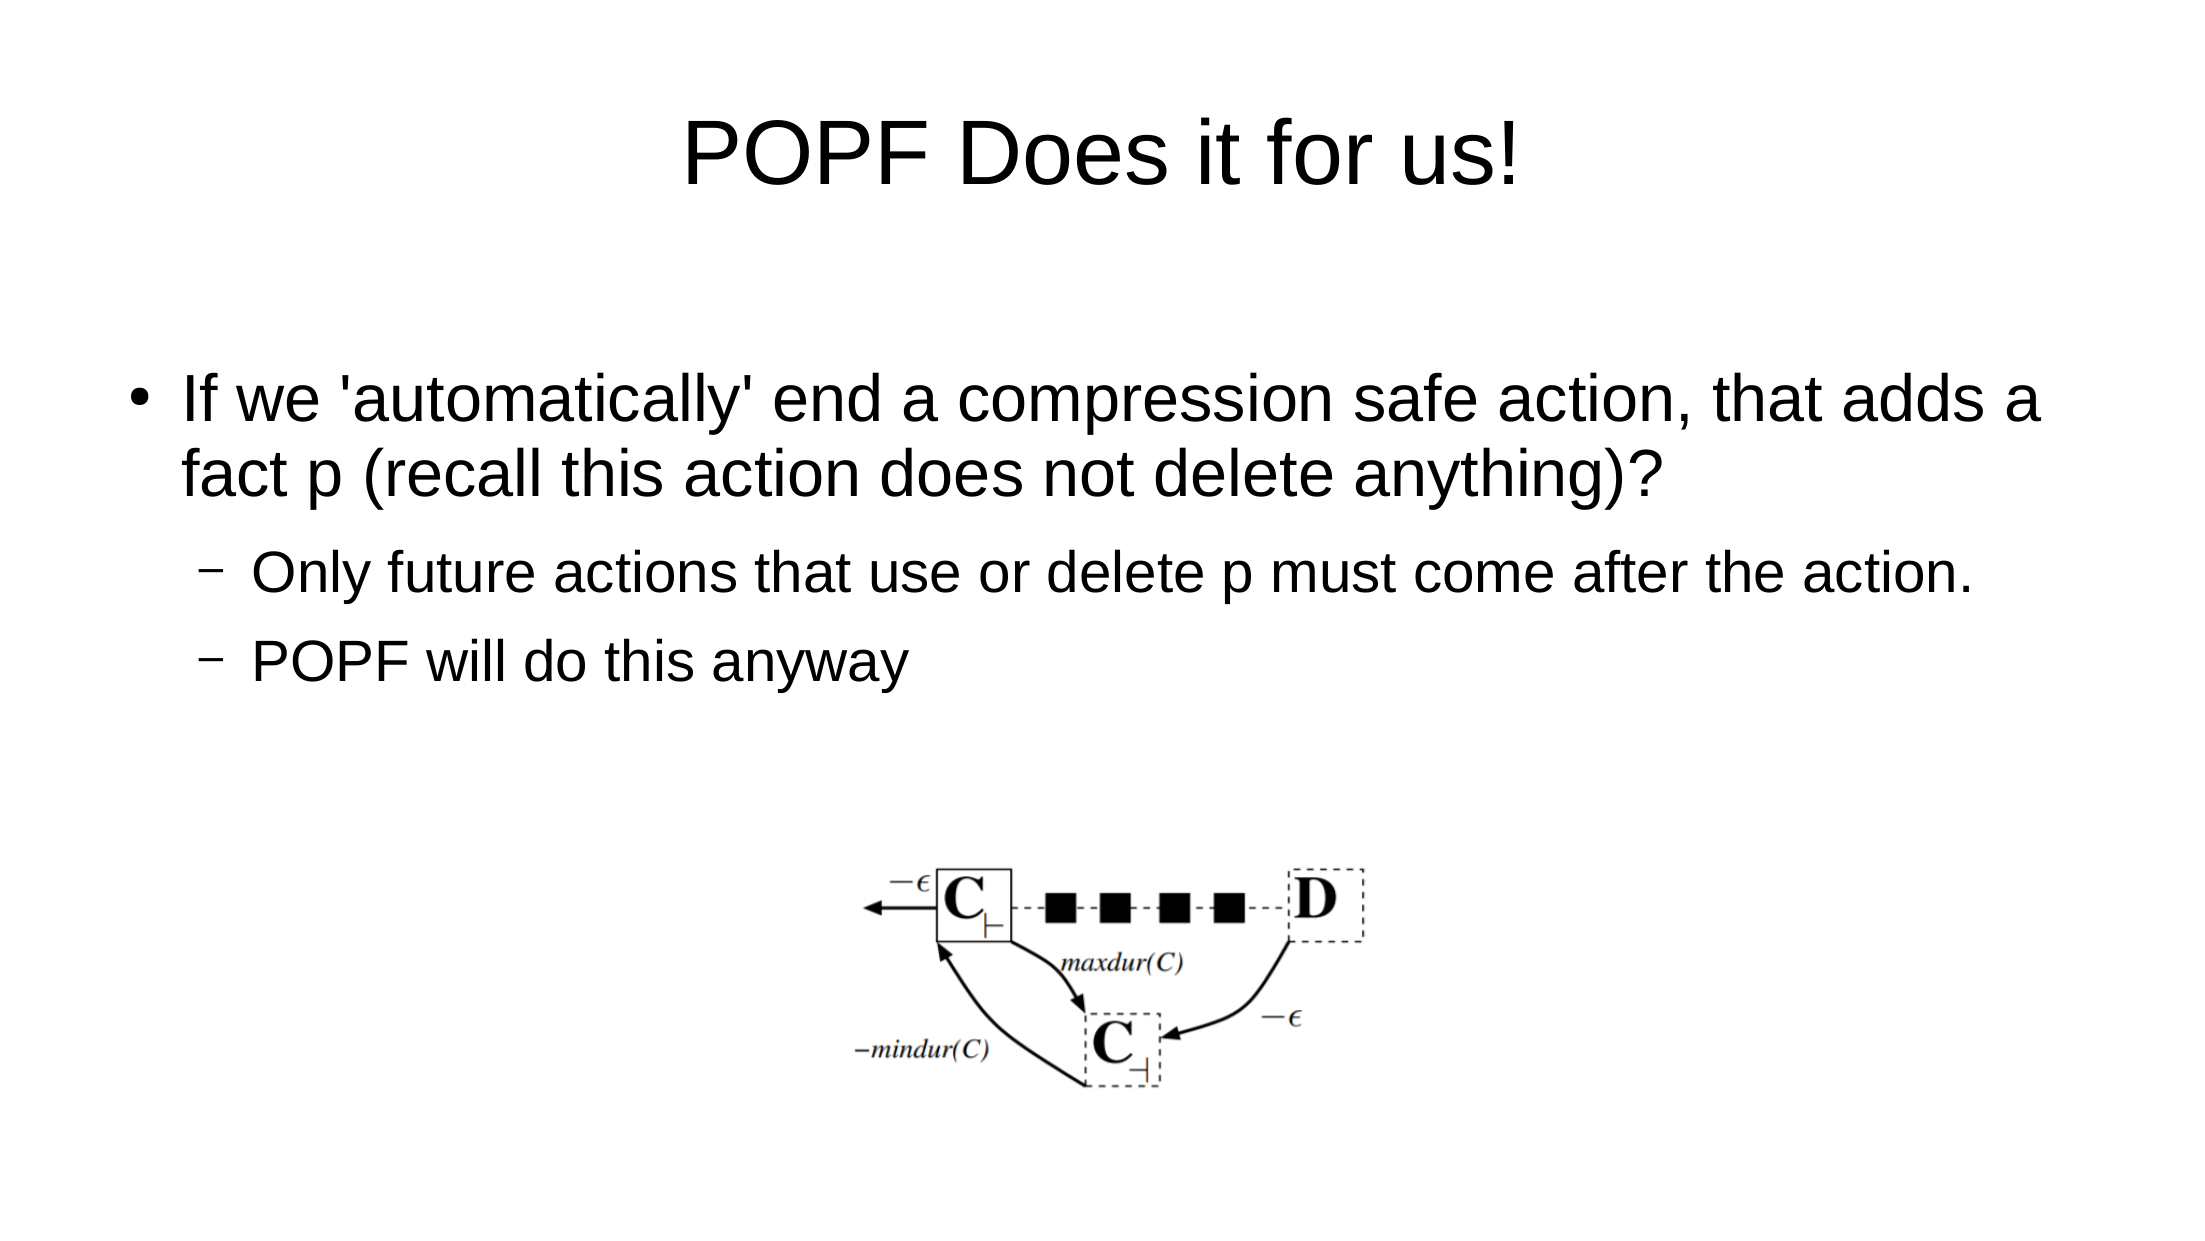

# POPF Does it for us!
If we 'automatically' end a compression safe action, that adds a fact p (recall this action does not delete anything)?
Only future actions that use or delete p must come after the action.
POPF will do this anyway